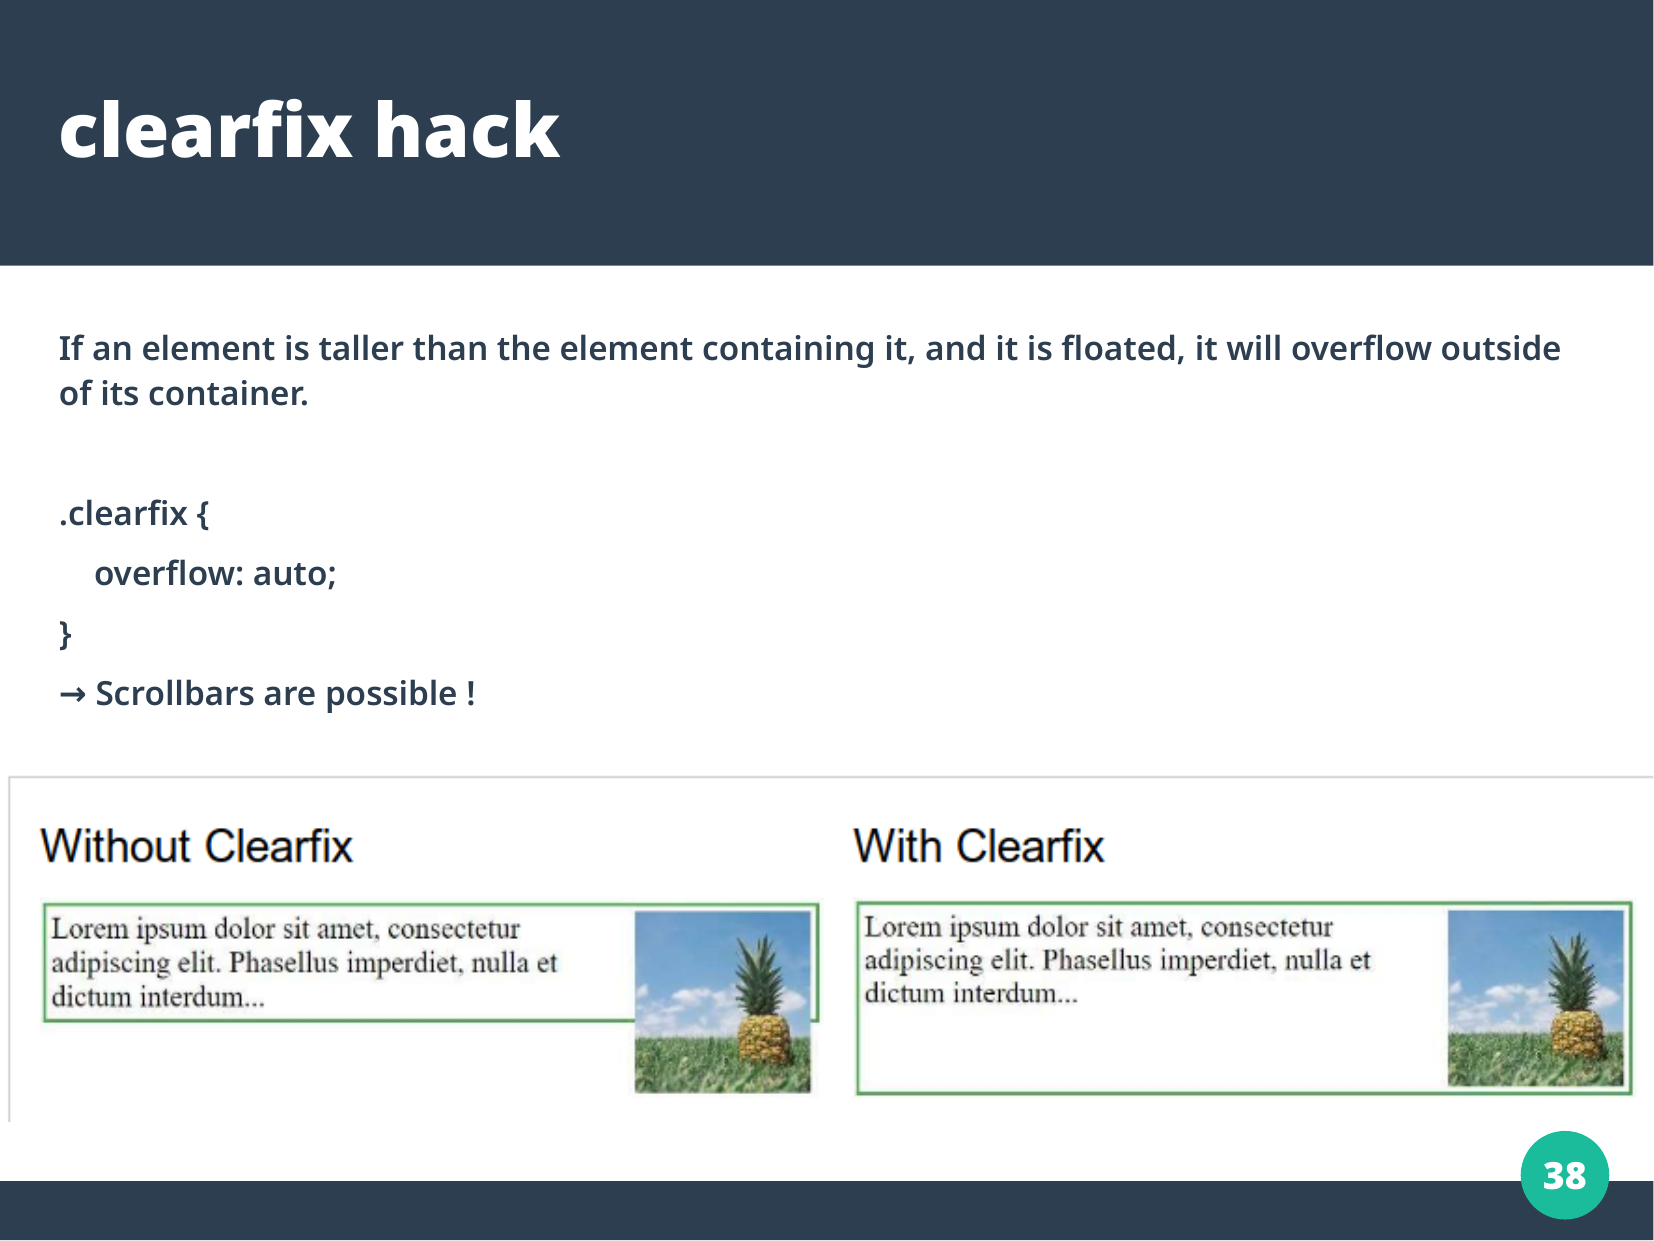

# clearfix hack
If an element is taller than the element containing it, and it is floated, it will overflow outside of its container.
.clearfix {
 overflow: auto;
}
→ Scrollbars are possible !
38